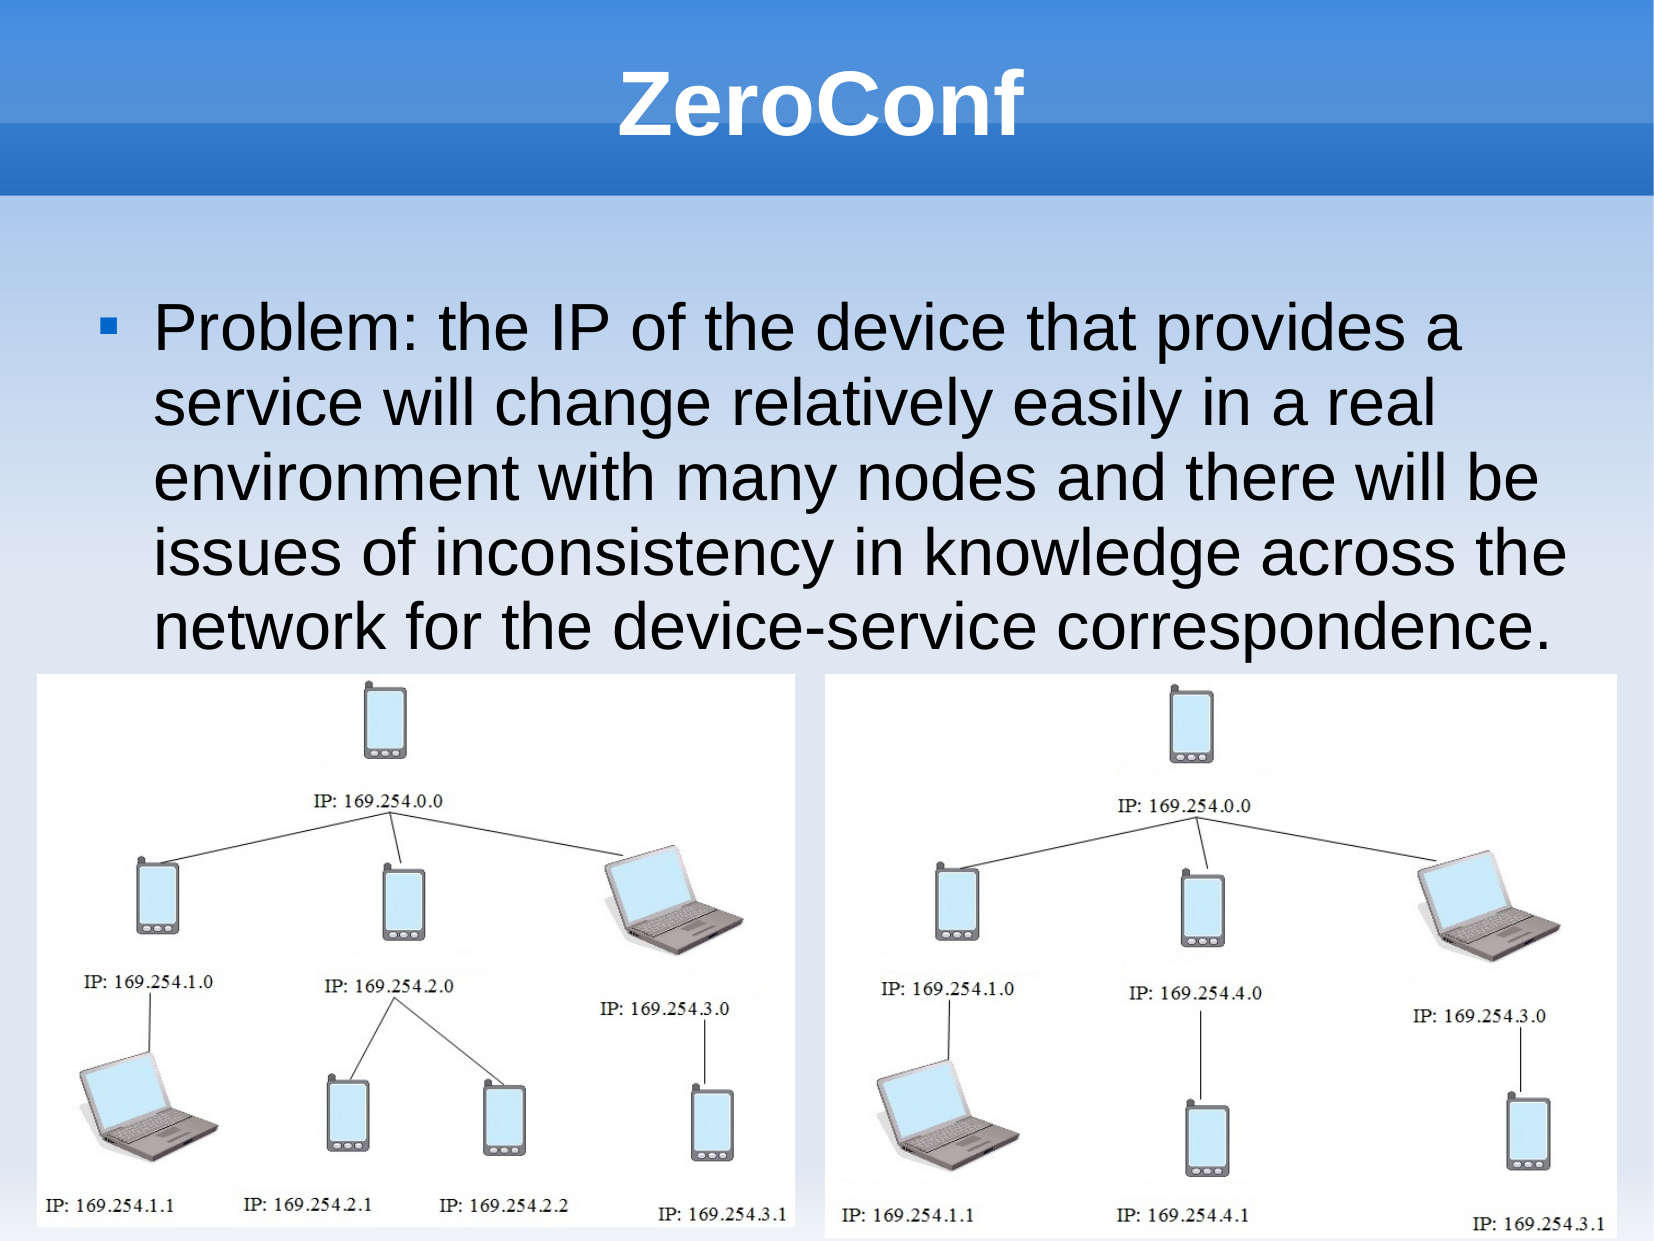

# ZeroConf
Problem: the IP of the device that provides a service will change relatively easily in a real environment with many nodes and there will be issues of inconsistency in knowledge across the network for the device-service correspondence.